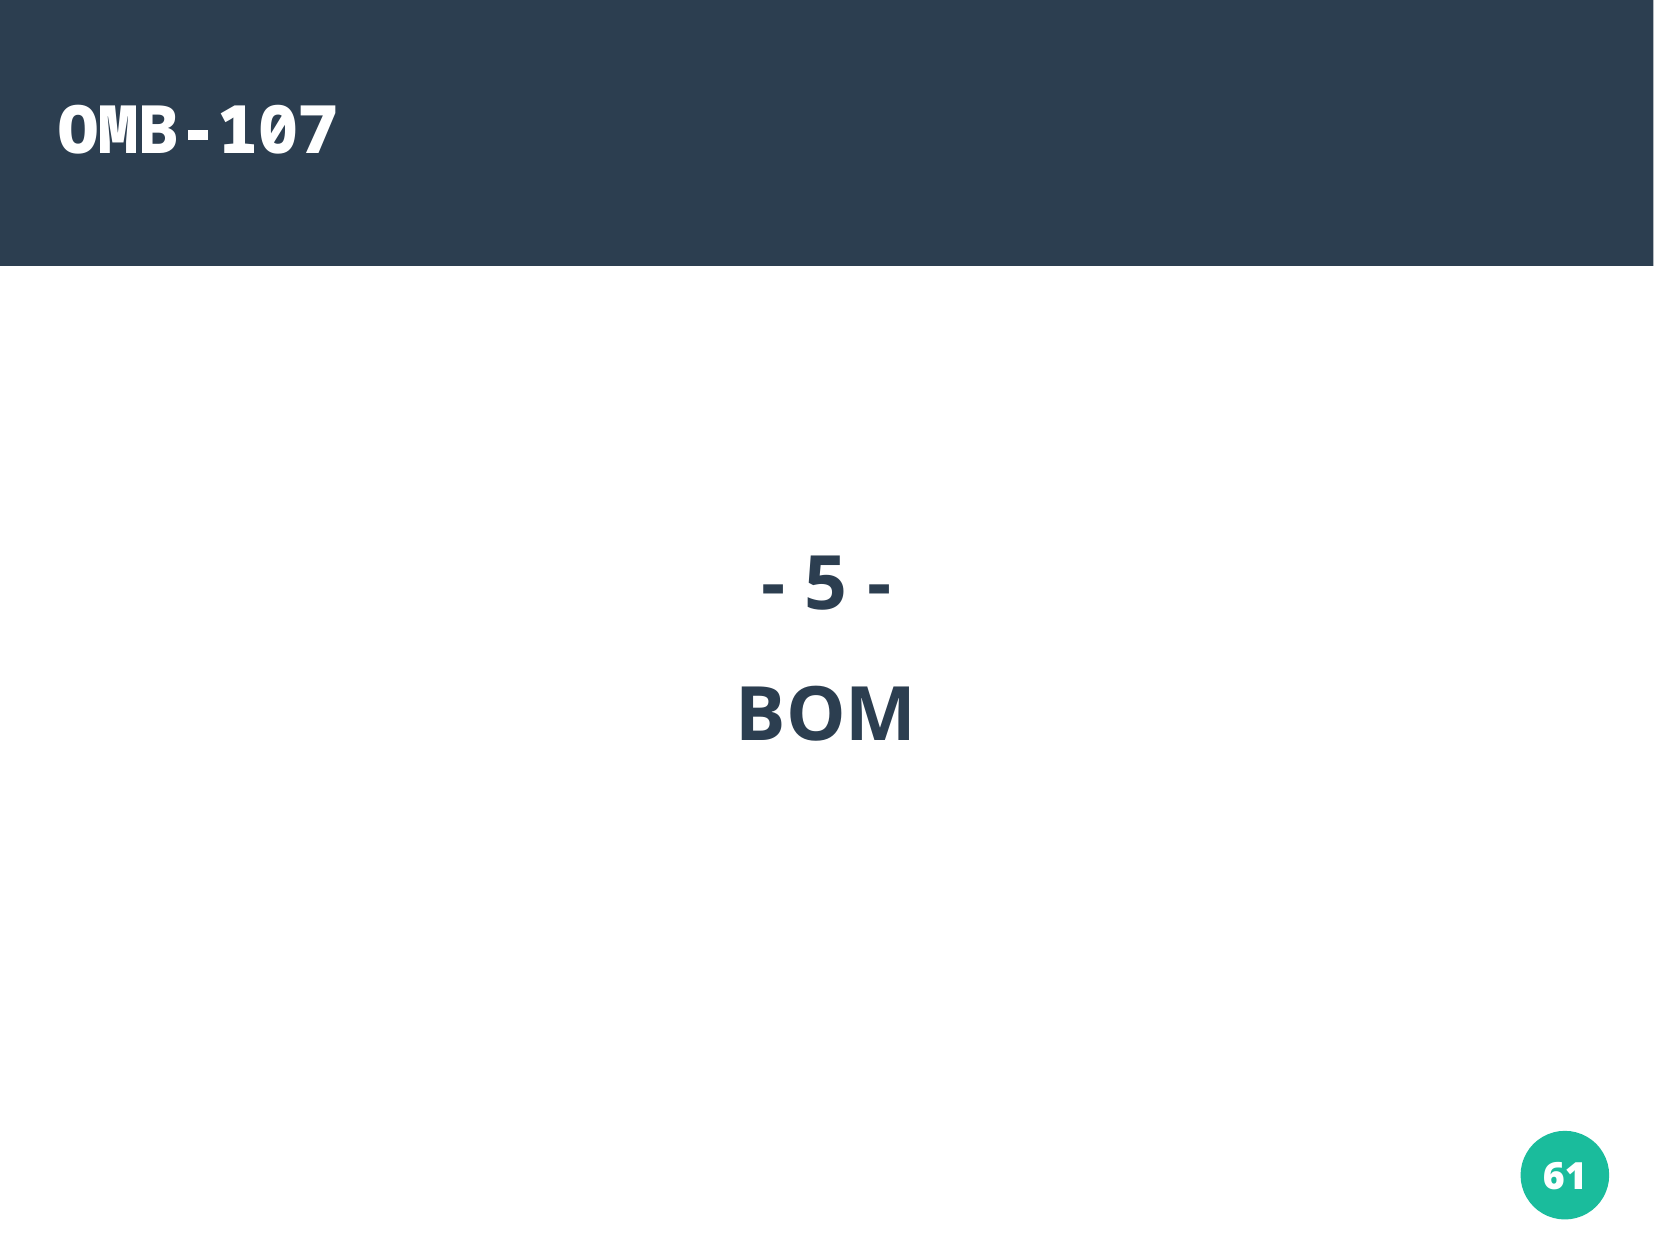

# OMB-107
- 5 -
BOM
61